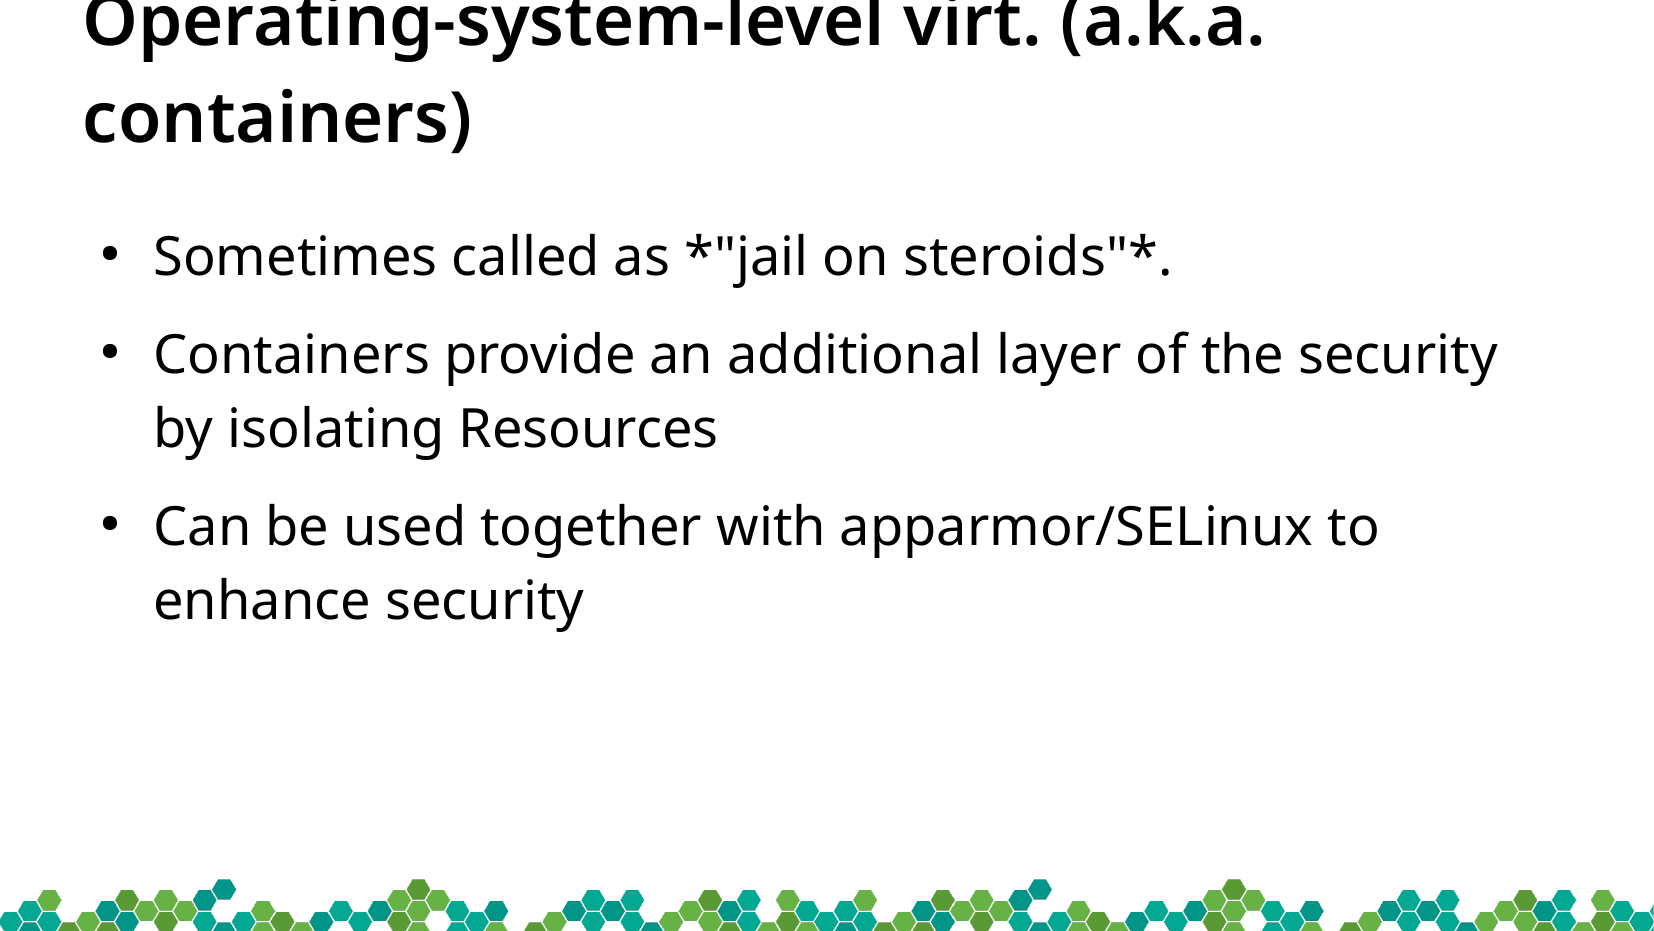

# Operating-system-level virt. (a.k.a. containers)
Sometimes called as *"jail on steroids"*.
Containers provide an additional layer of the security by isolating Resources
Can be used together with apparmor/SELinux to enhance security